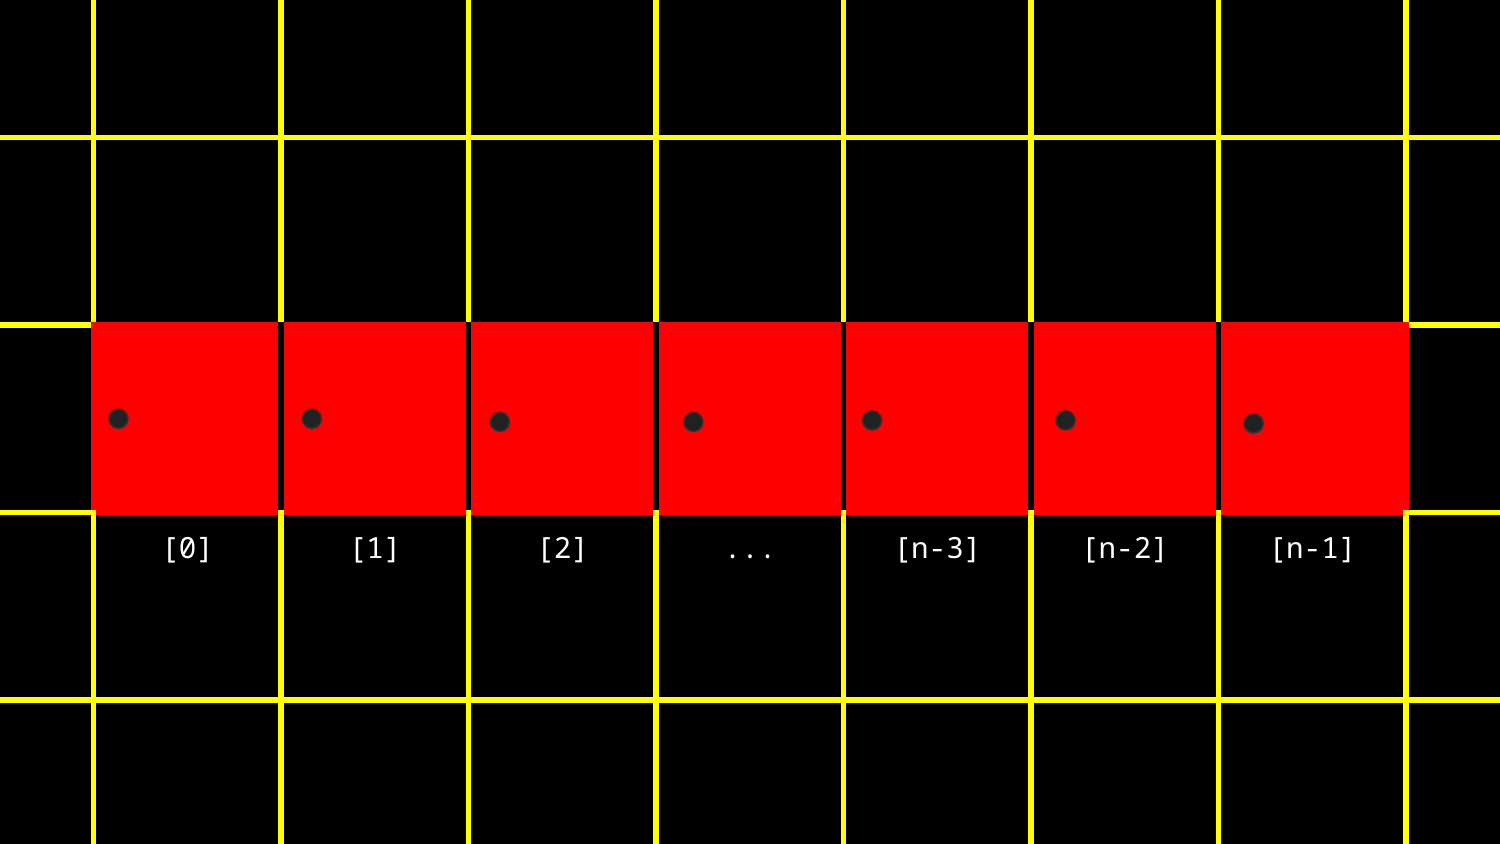

| | | | | | | | | |
| --- | --- | --- | --- | --- | --- | --- | --- | --- |
| | | | | | | | | |
| | | | | | | | | |
| | [0] | [1] | [2] | ... | [n-3] | [n-2] | [n-1] | |
| | | | | | | | | |